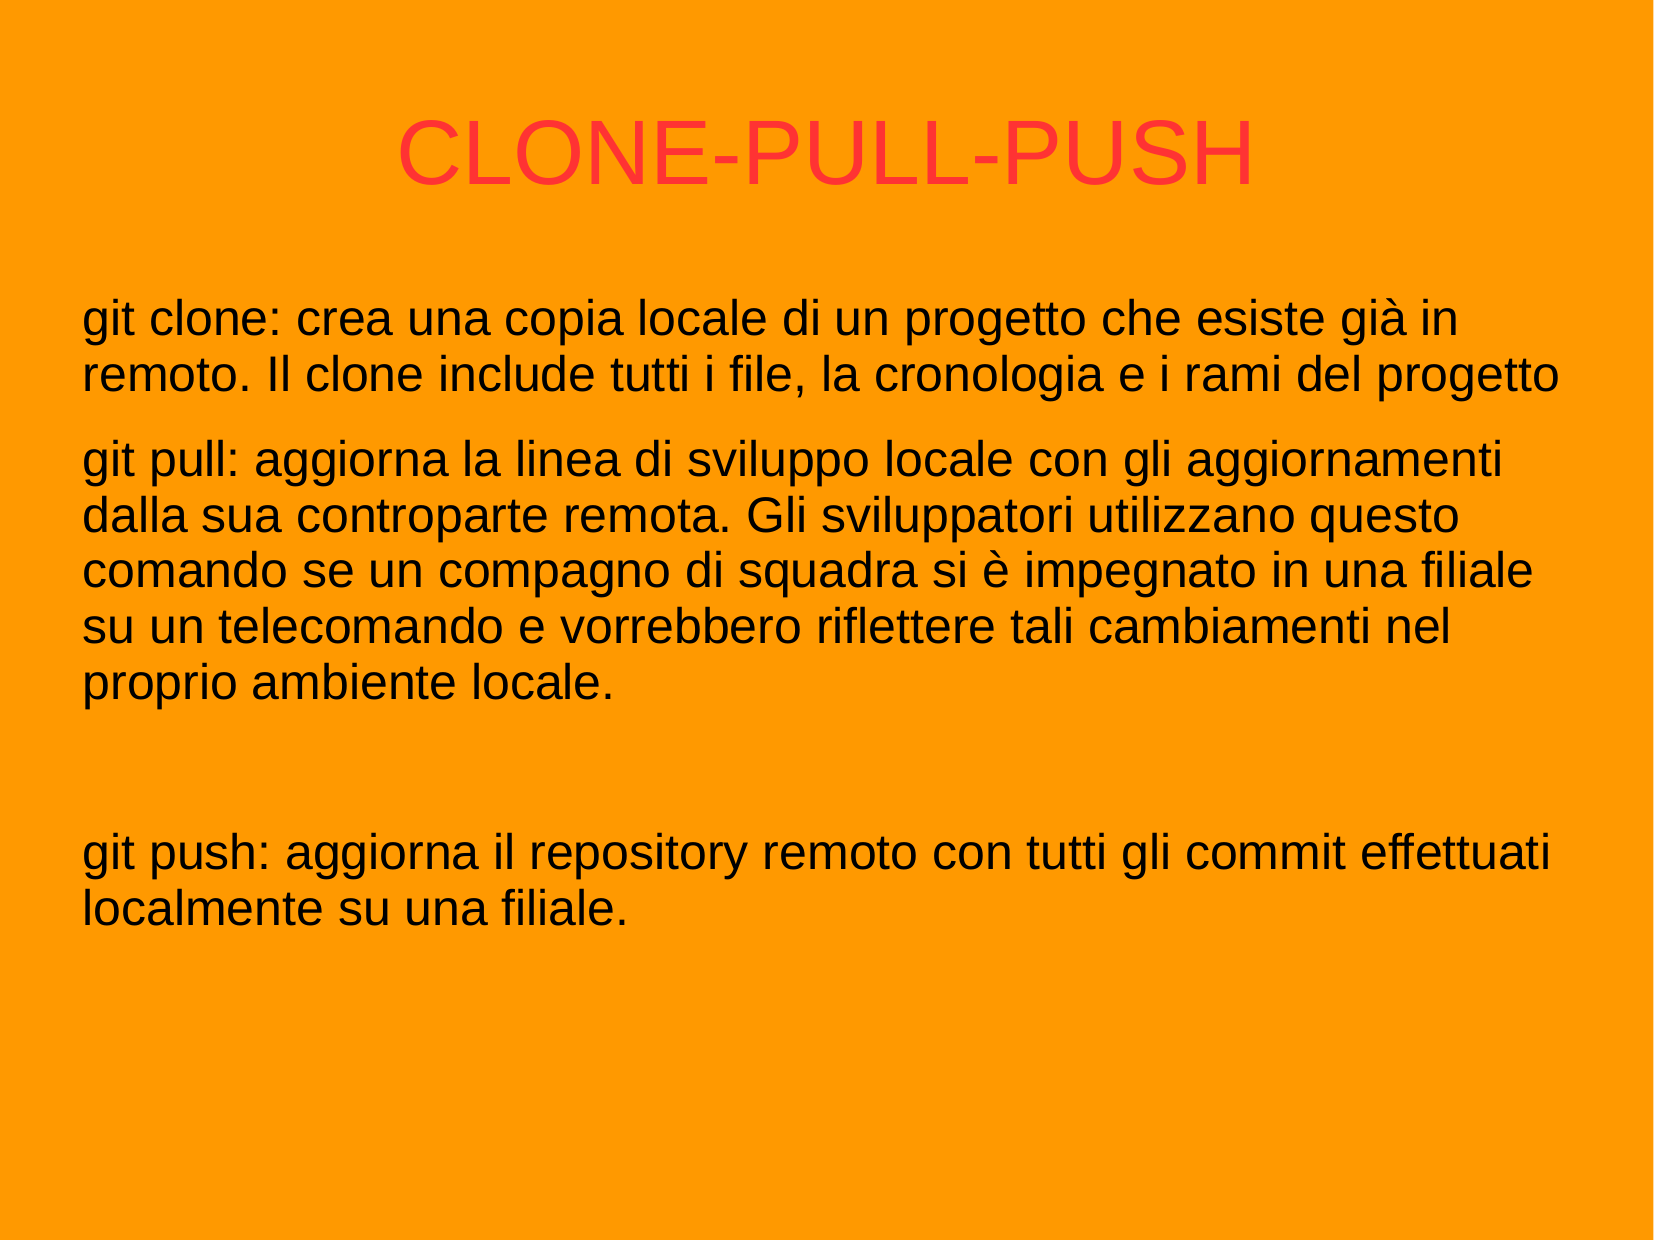

# CLONE-PULL-PUSH
git clone: crea una copia locale di un progetto che esiste già in remoto. Il clone include tutti i file, la cronologia e i rami del progetto
git pull: aggiorna la linea di sviluppo locale con gli aggiornamenti dalla sua controparte remota. Gli sviluppatori utilizzano questo comando se un compagno di squadra si è impegnato in una filiale su un telecomando e vorrebbero riflettere tali cambiamenti nel proprio ambiente locale.
git push: aggiorna il repository remoto con tutti gli commit effettuati localmente su una filiale.